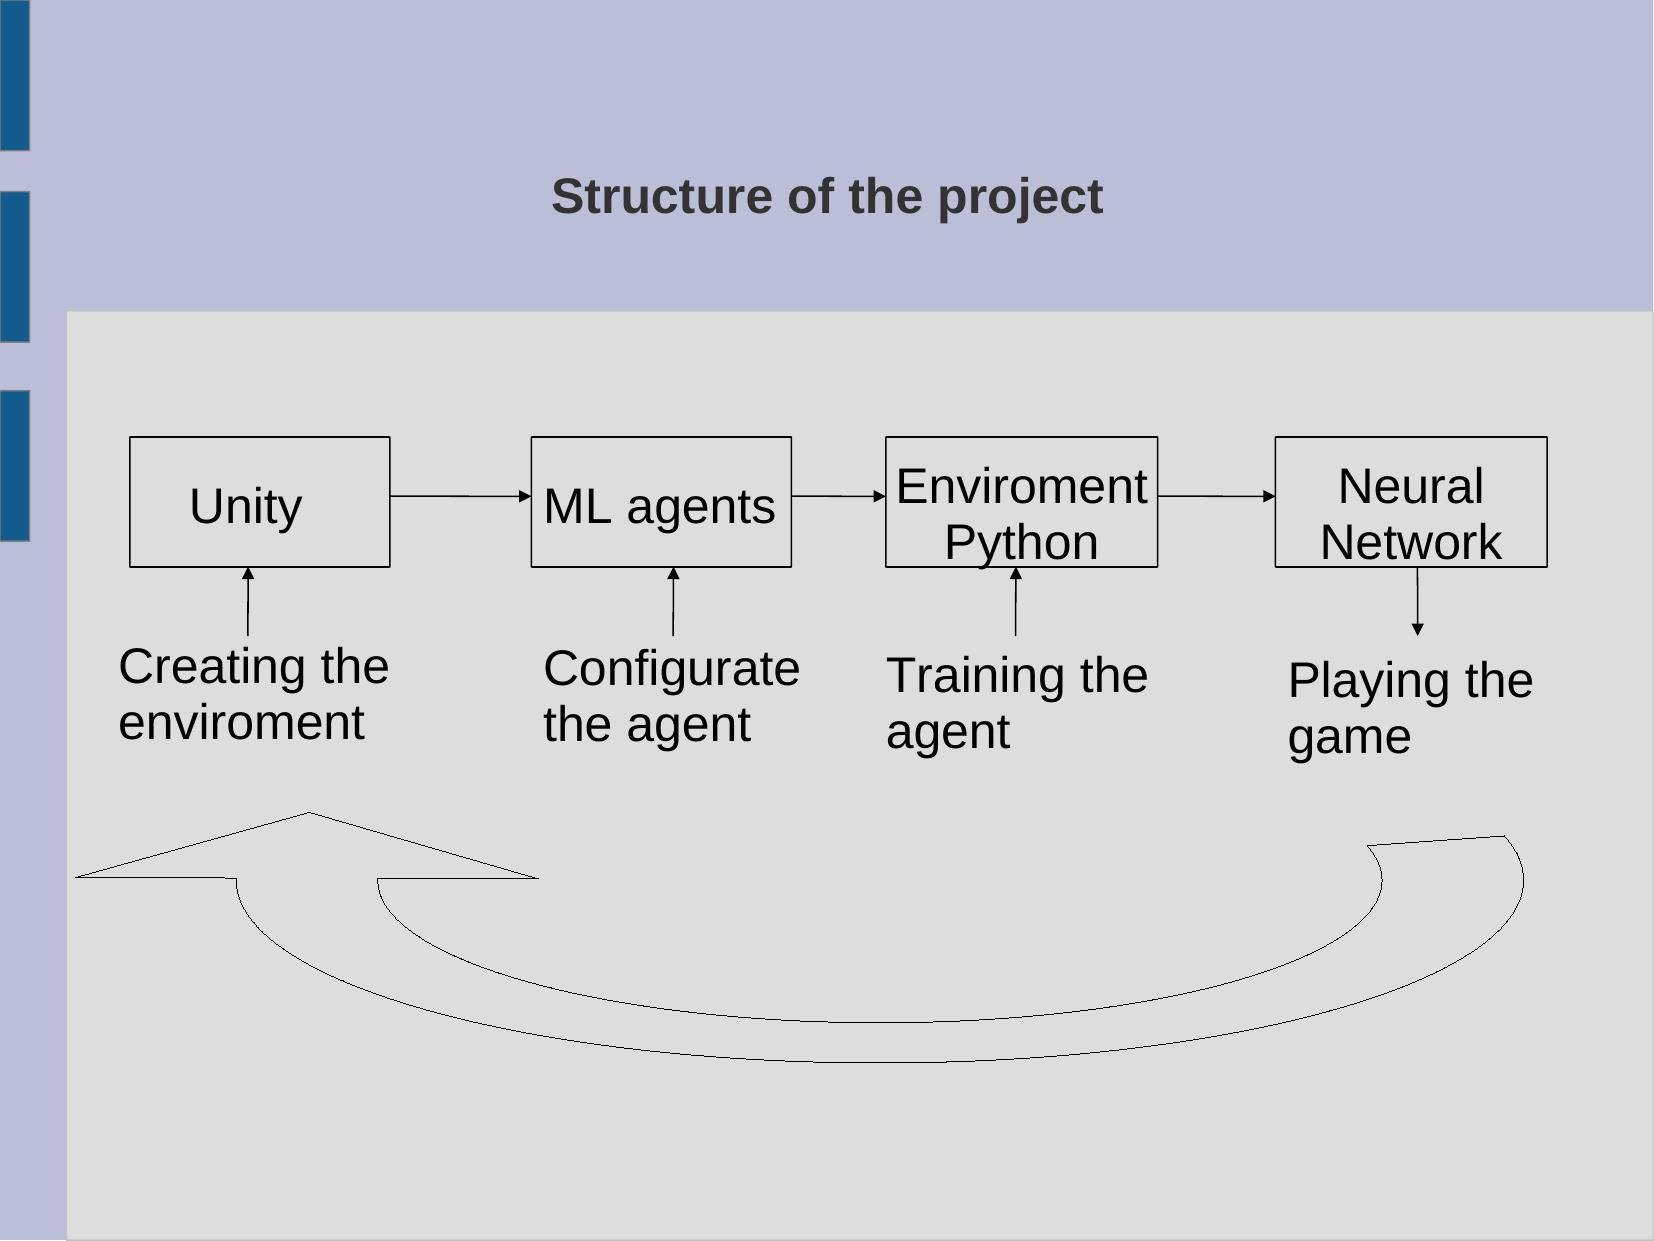

# Structure of the project
Enviroment
Python
Neural Network
Unity
ML agents
Creating the enviroment
Configurate the agent
Training the agent
Playing the game